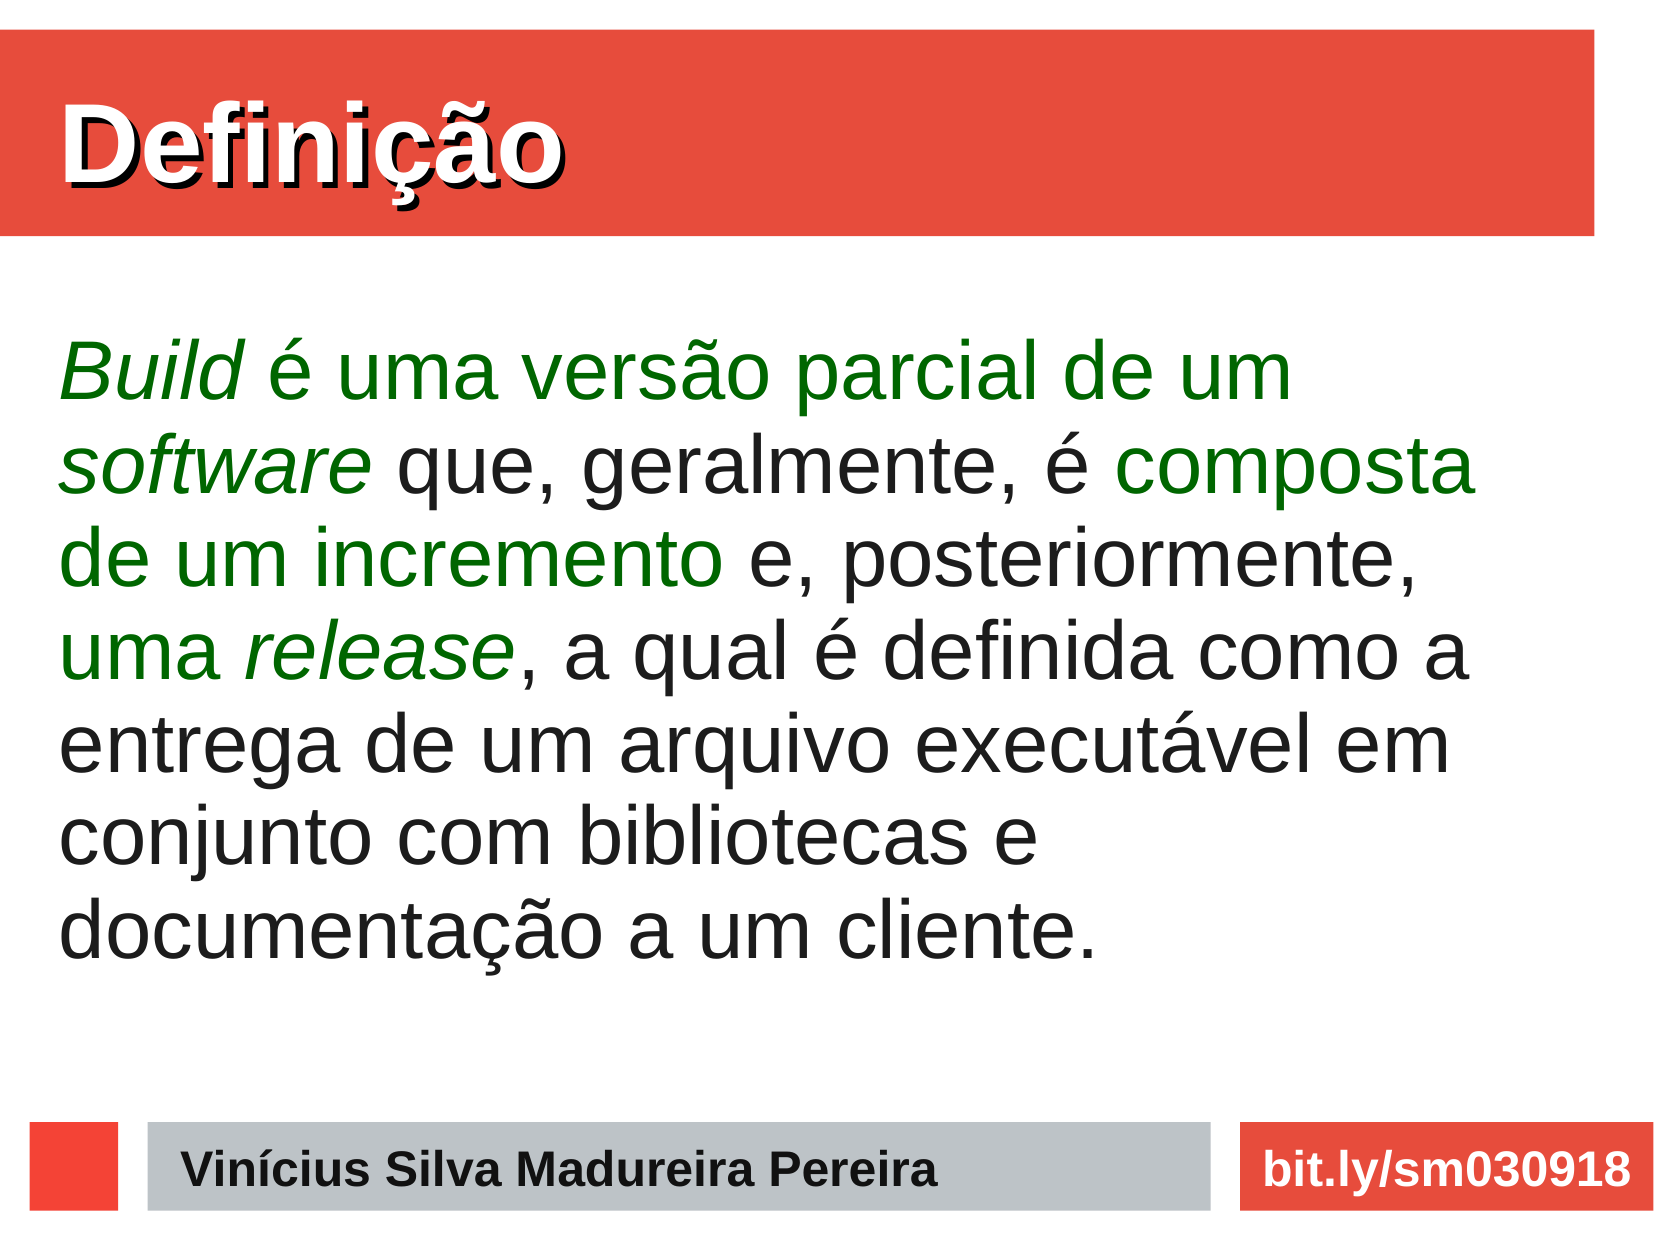

# Definição
Build é uma versão parcial de um software que, geralmente, é composta de um incremento e, posteriormente, uma release, a qual é definida como a entrega de um arquivo executável em conjunto com bibliotecas e documentação a um cliente.
Vinícius Silva Madureira Pereira
bit.ly/sm030918